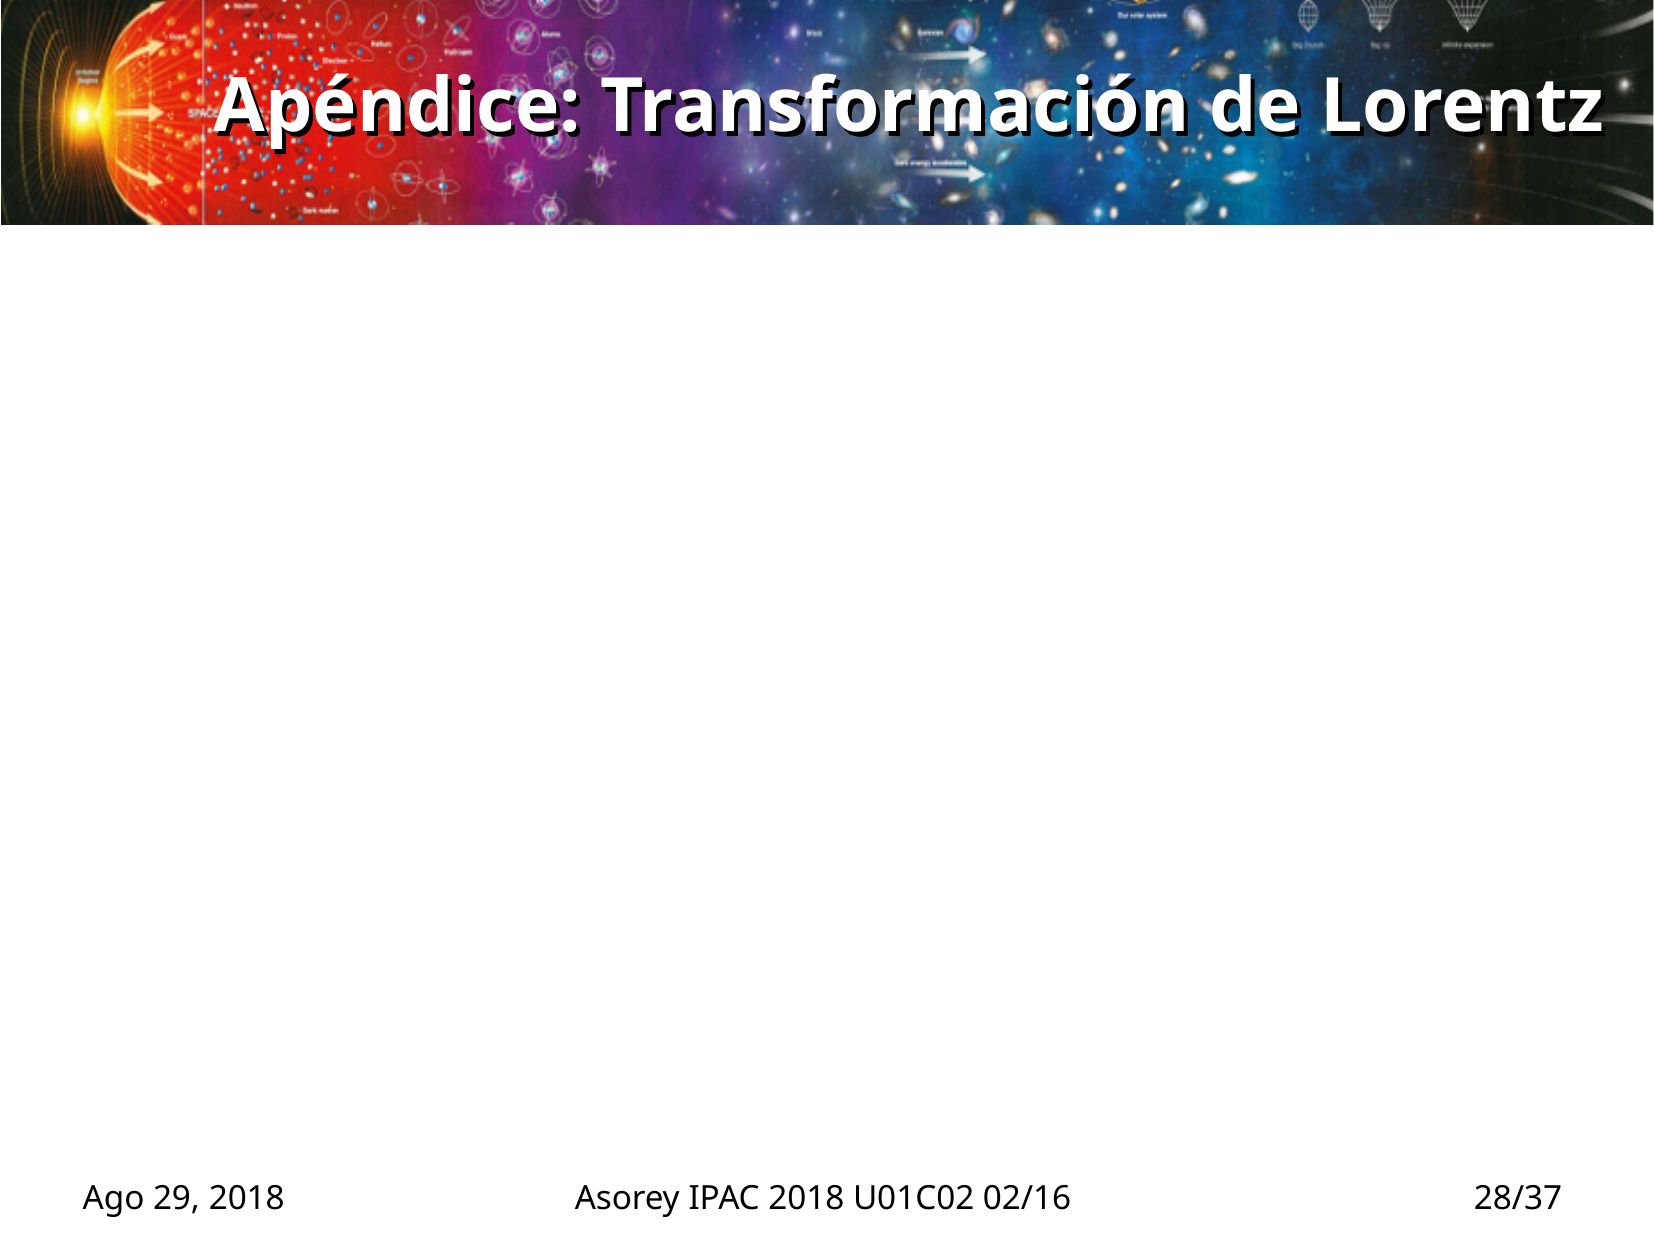

# Apéndice: Transformación de Lorentz
Ago 29, 2018
Asorey IPAC 2018 U01C02 02/16
28